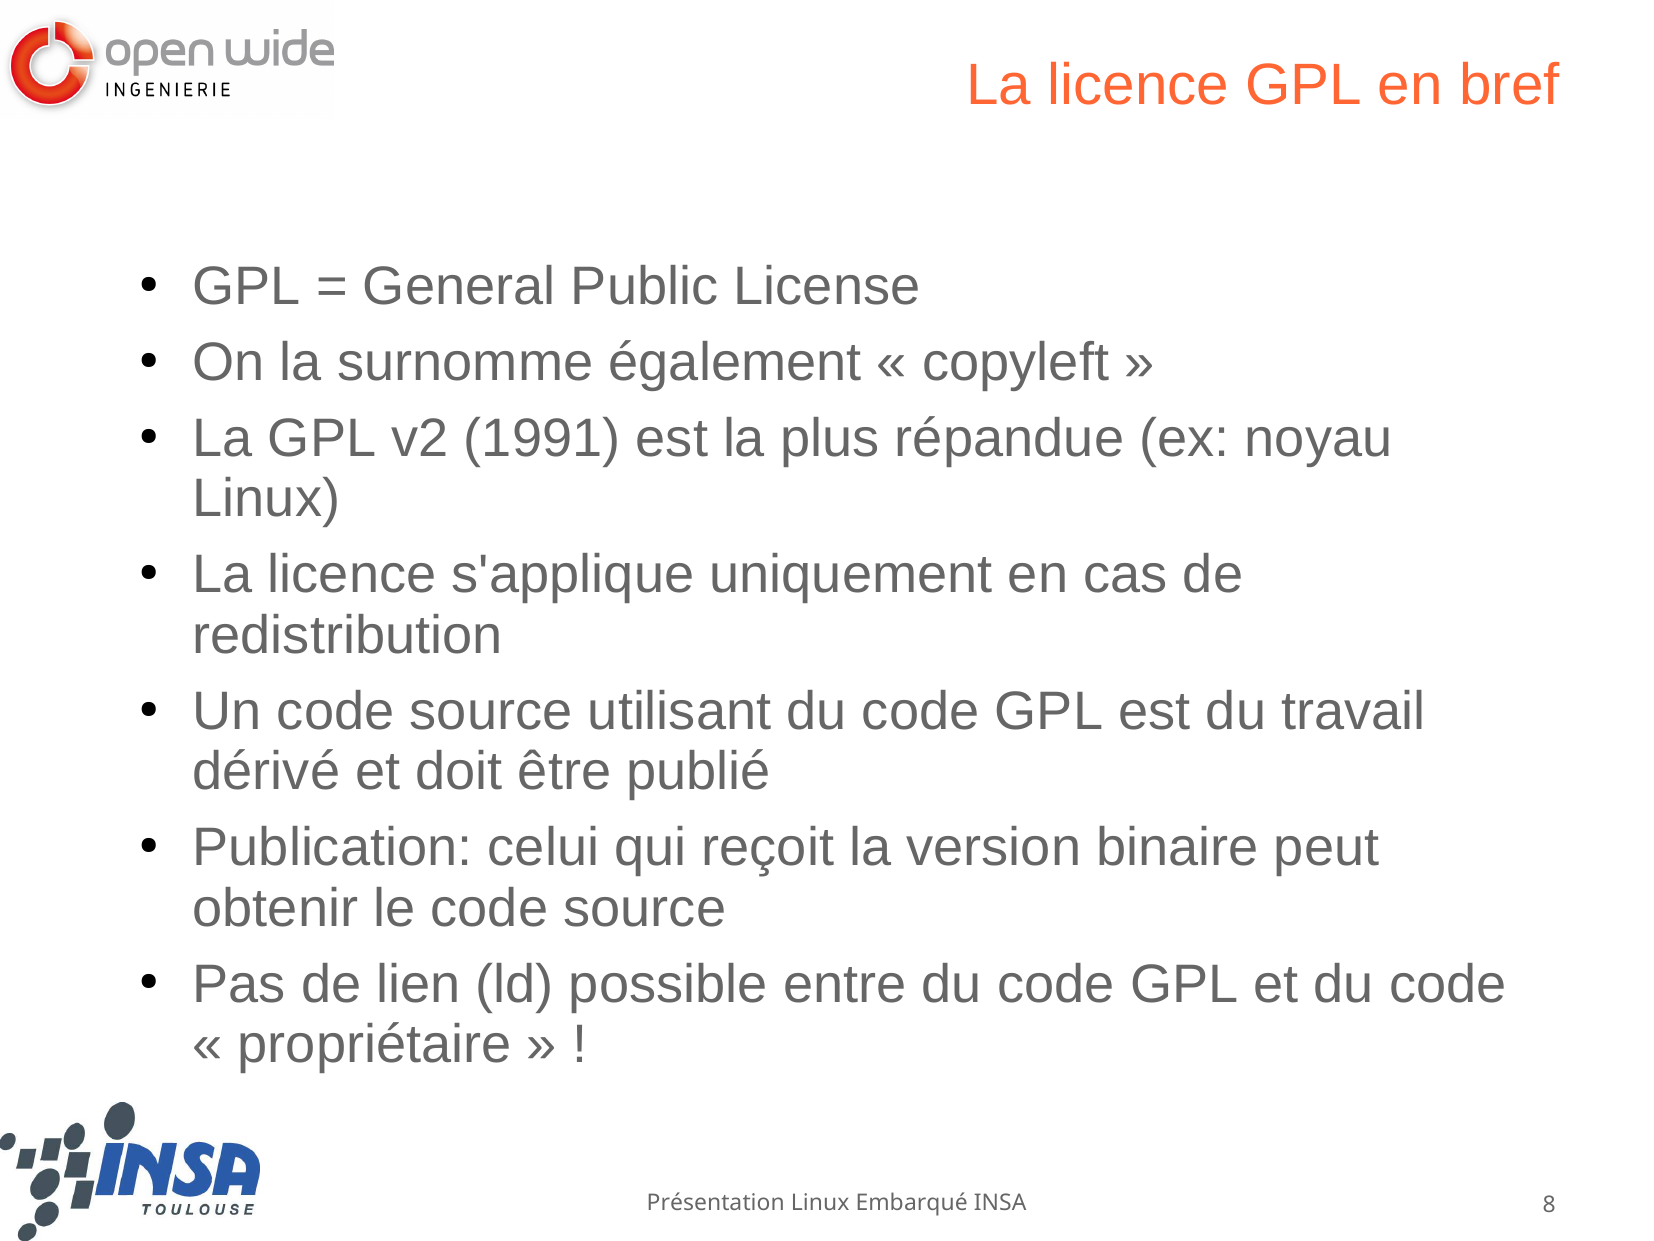

# La licence GPL en bref
GPL = General Public License
On la surnomme également « copyleft »
La GPL v2 (1991) est la plus répandue (ex: noyau Linux)
La licence s'applique uniquement en cas de redistribution
Un code source utilisant du code GPL est du travail dérivé et doit être publié
Publication: celui qui reçoit la version binaire peut obtenir le code source
Pas de lien (ld) possible entre du code GPL et du code « propriétaire » !